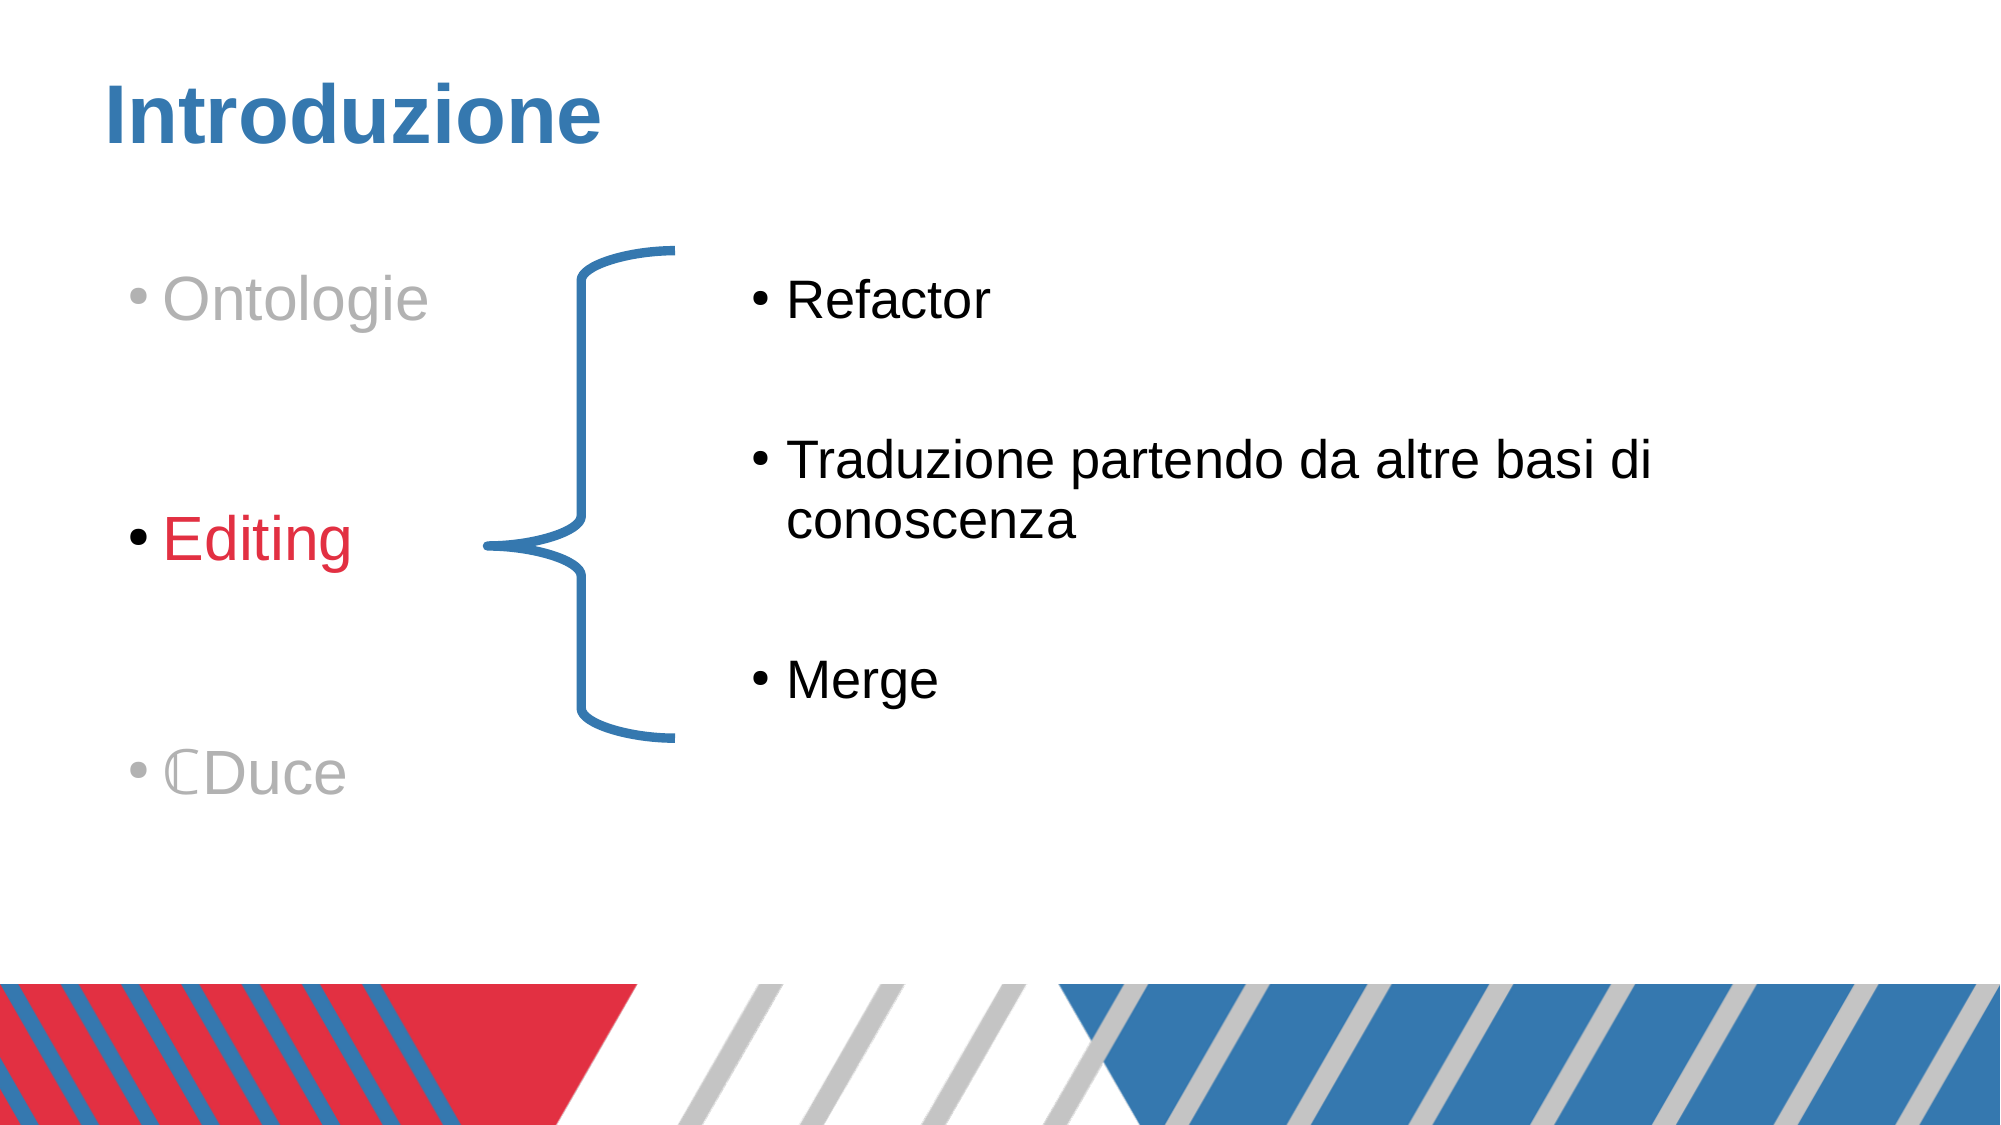

# Introduzione
Ontologie
Editing
ℂDuce
Refactor
Traduzione partendo da altre basi di conoscenza
Merge